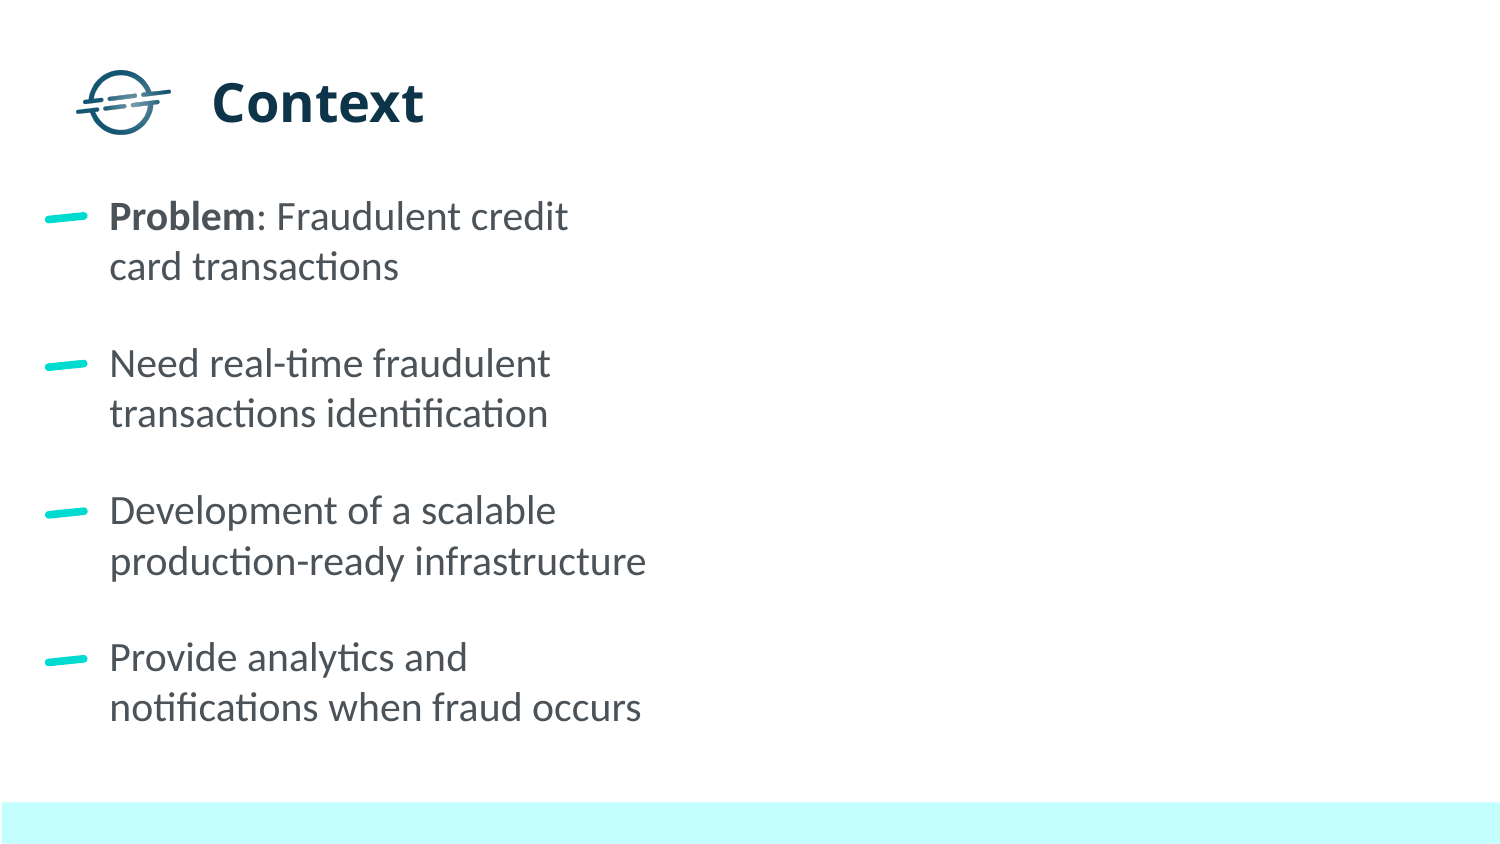

# Context
Problem: Fraudulent credit card transactions
Need real-time fraudulent transactions identification
Development of a scalable production-ready infrastructure
Provide analytics and notifications when fraud occurs